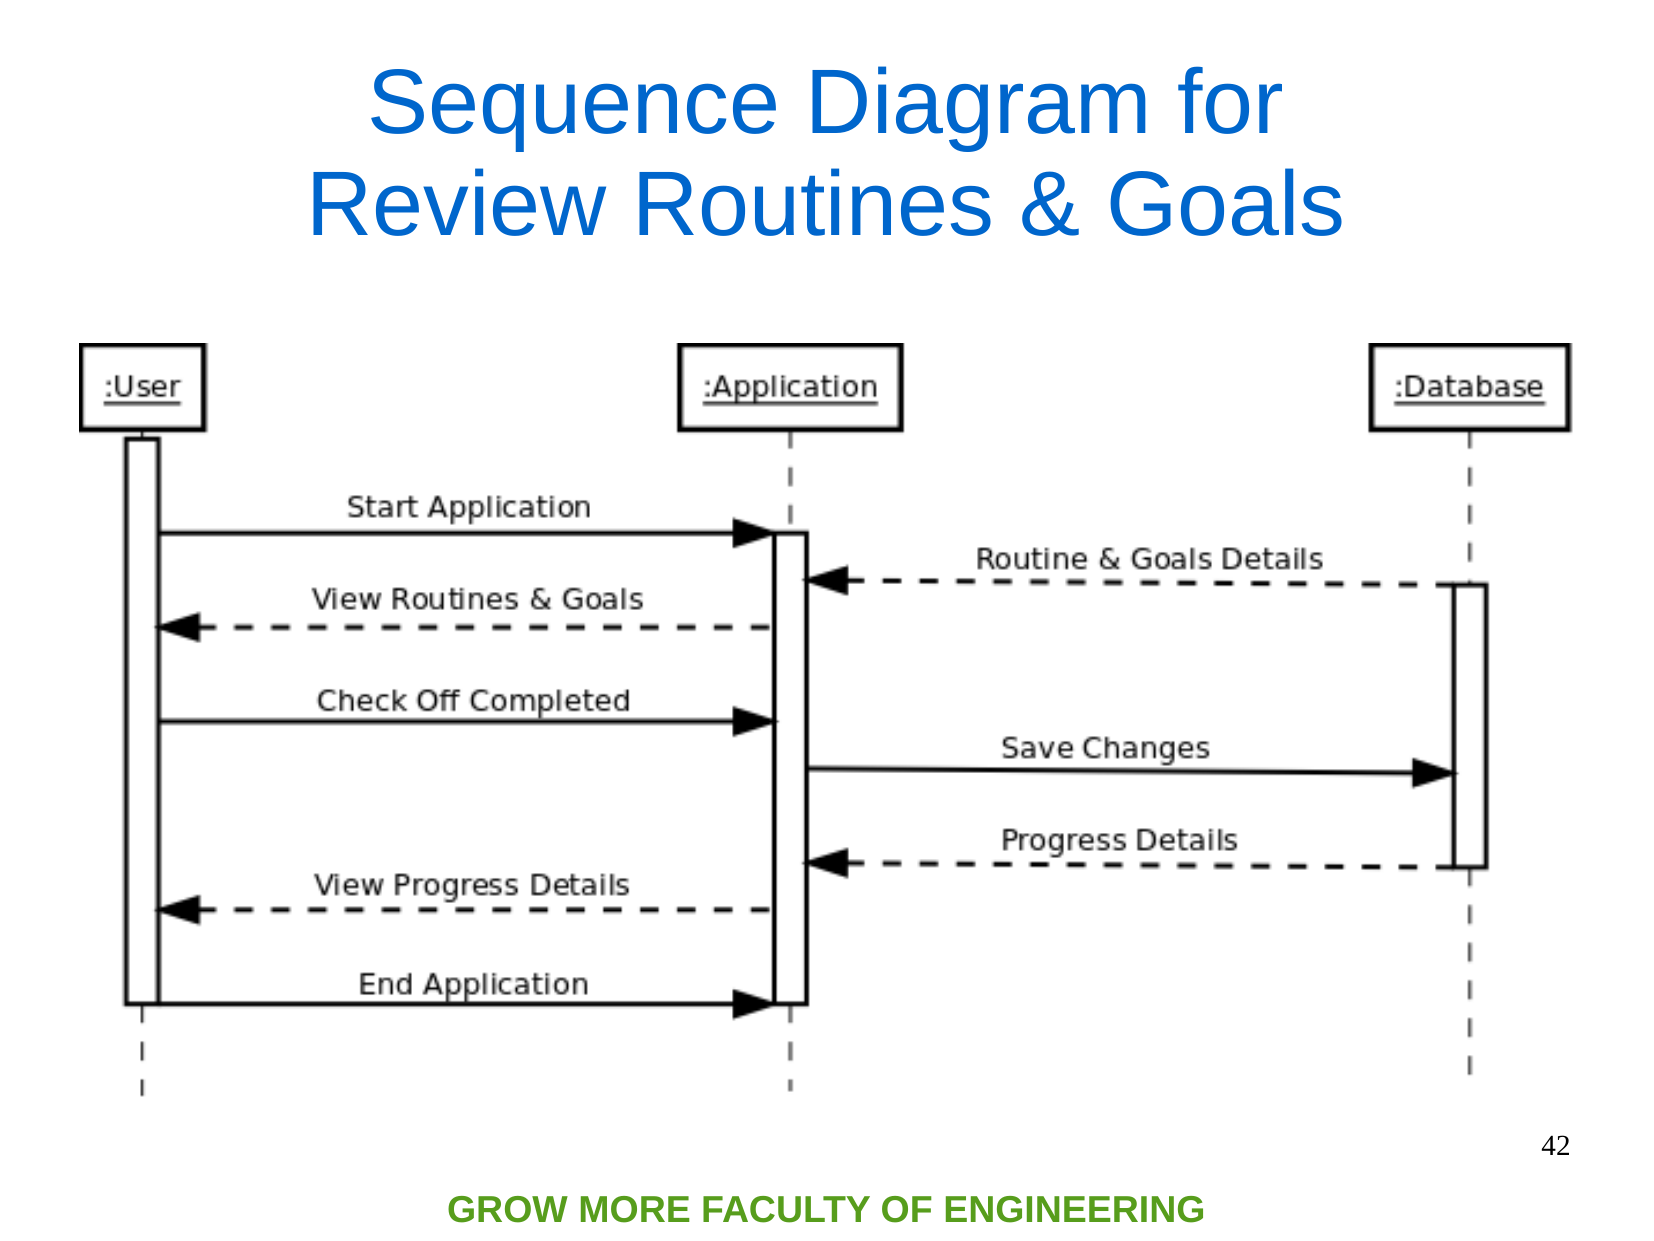

# Sequence Diagram for Review Routines & Goals
42